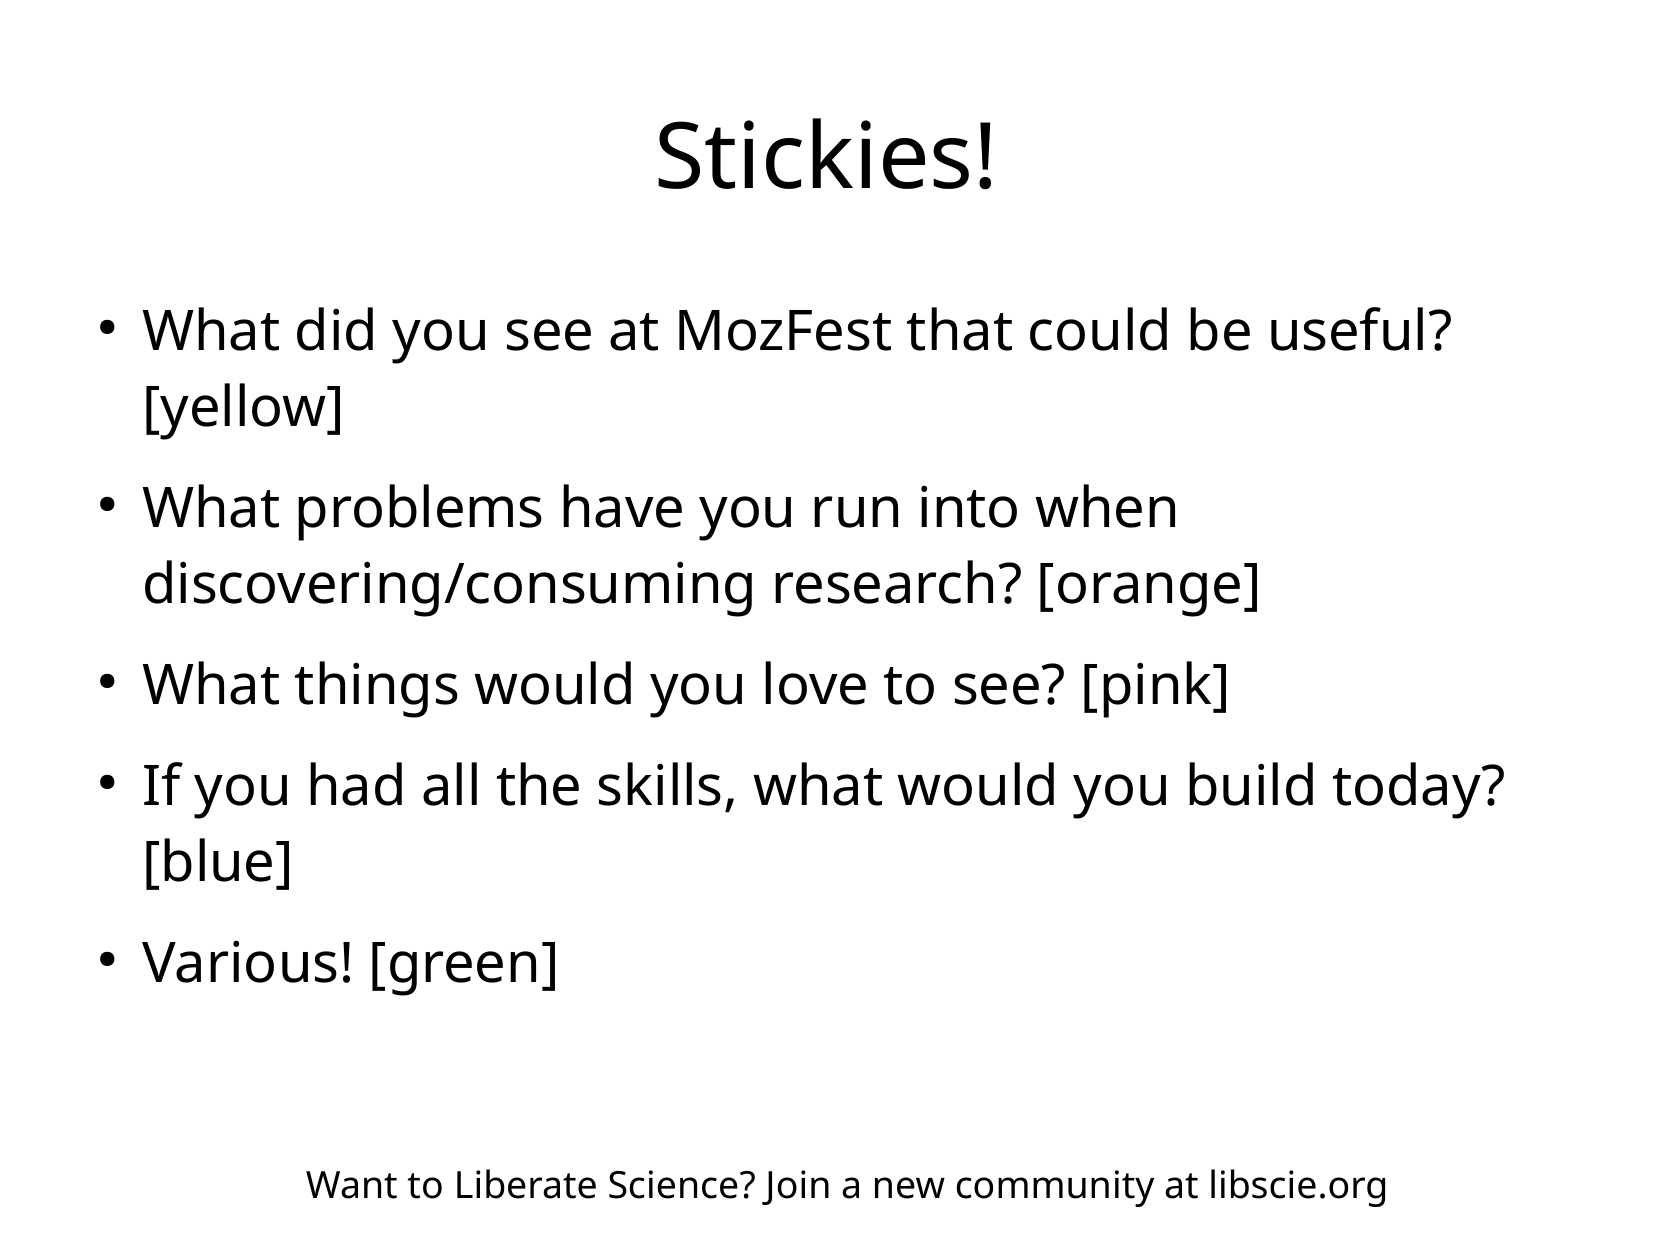

# Stickies!
What did you see at MozFest that could be useful? [yellow]
What problems have you run into when discovering/consuming research? [orange]
What things would you love to see? [pink]
If you had all the skills, what would you build today? [blue]
Various! [green]